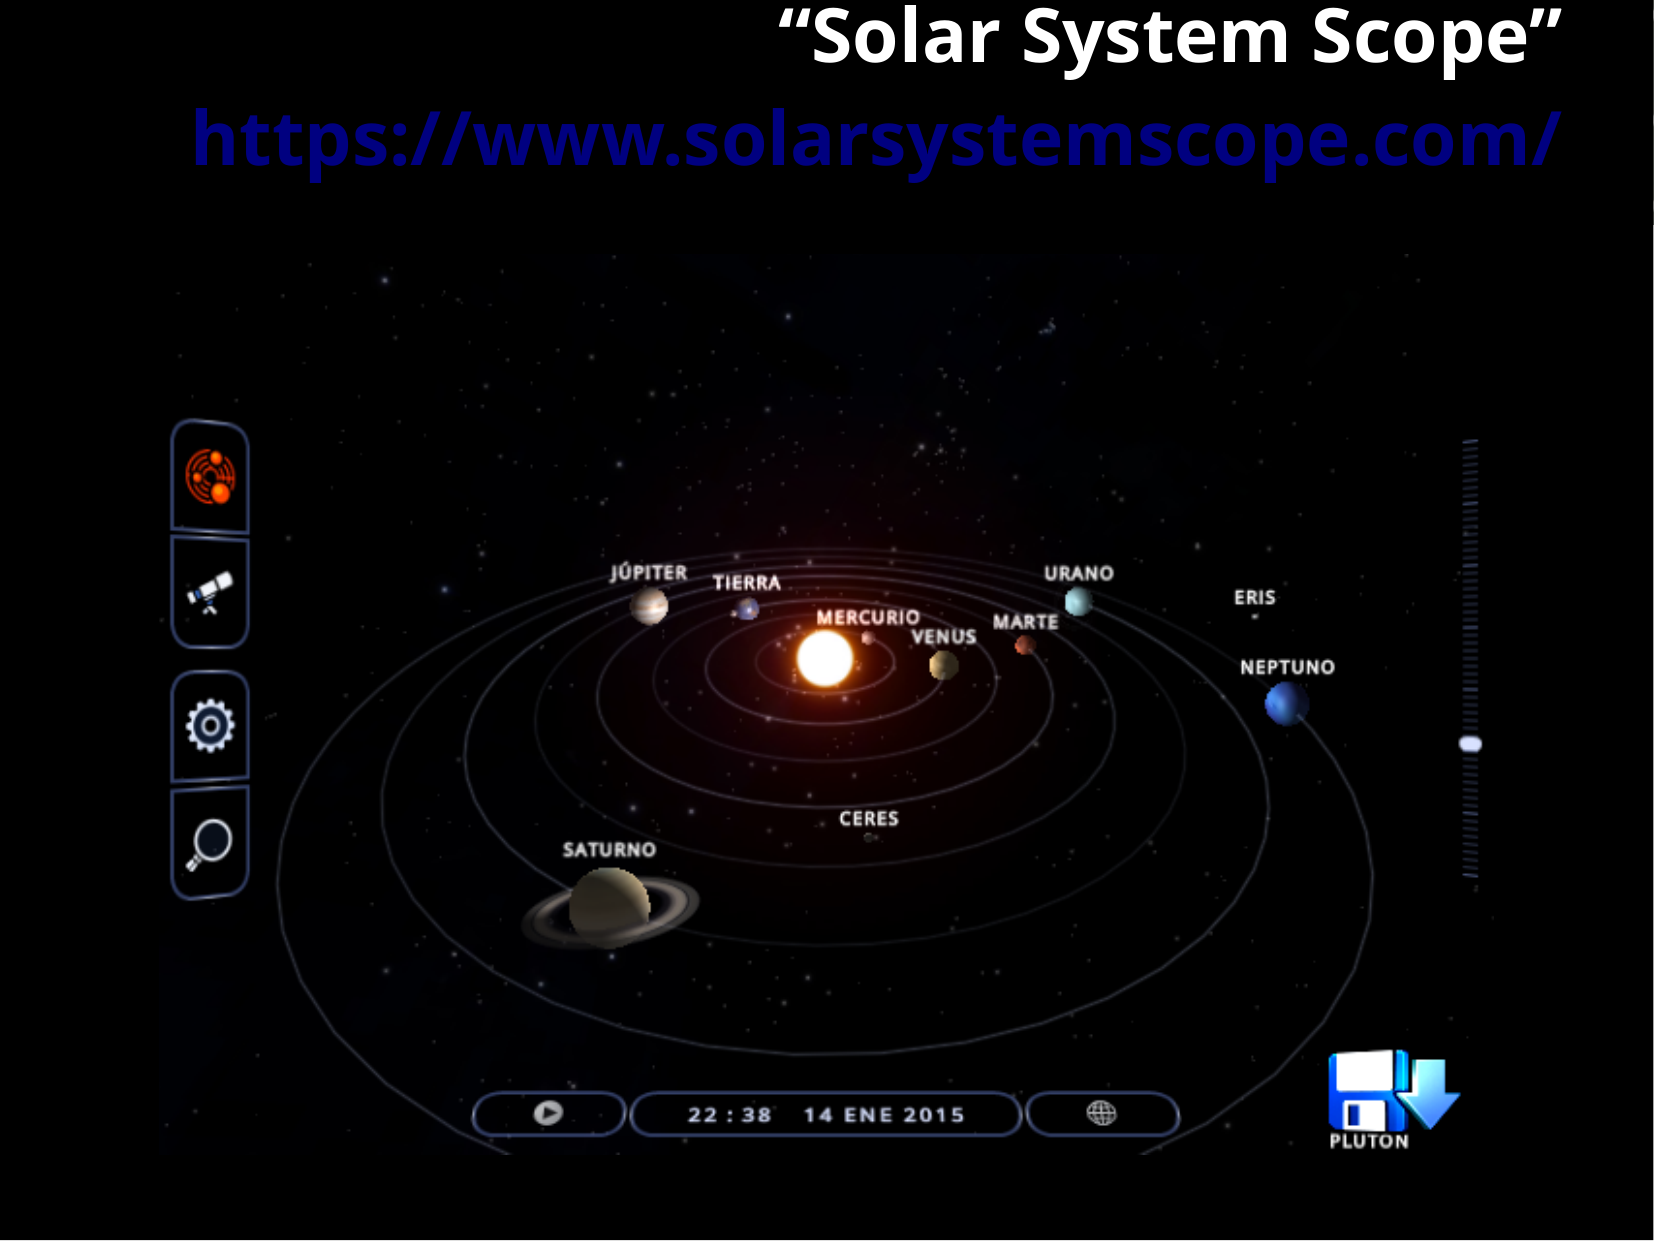

# “Solar System Scope” https://www.solarsystemscope.com/
H. Asorey - Física IV B
44